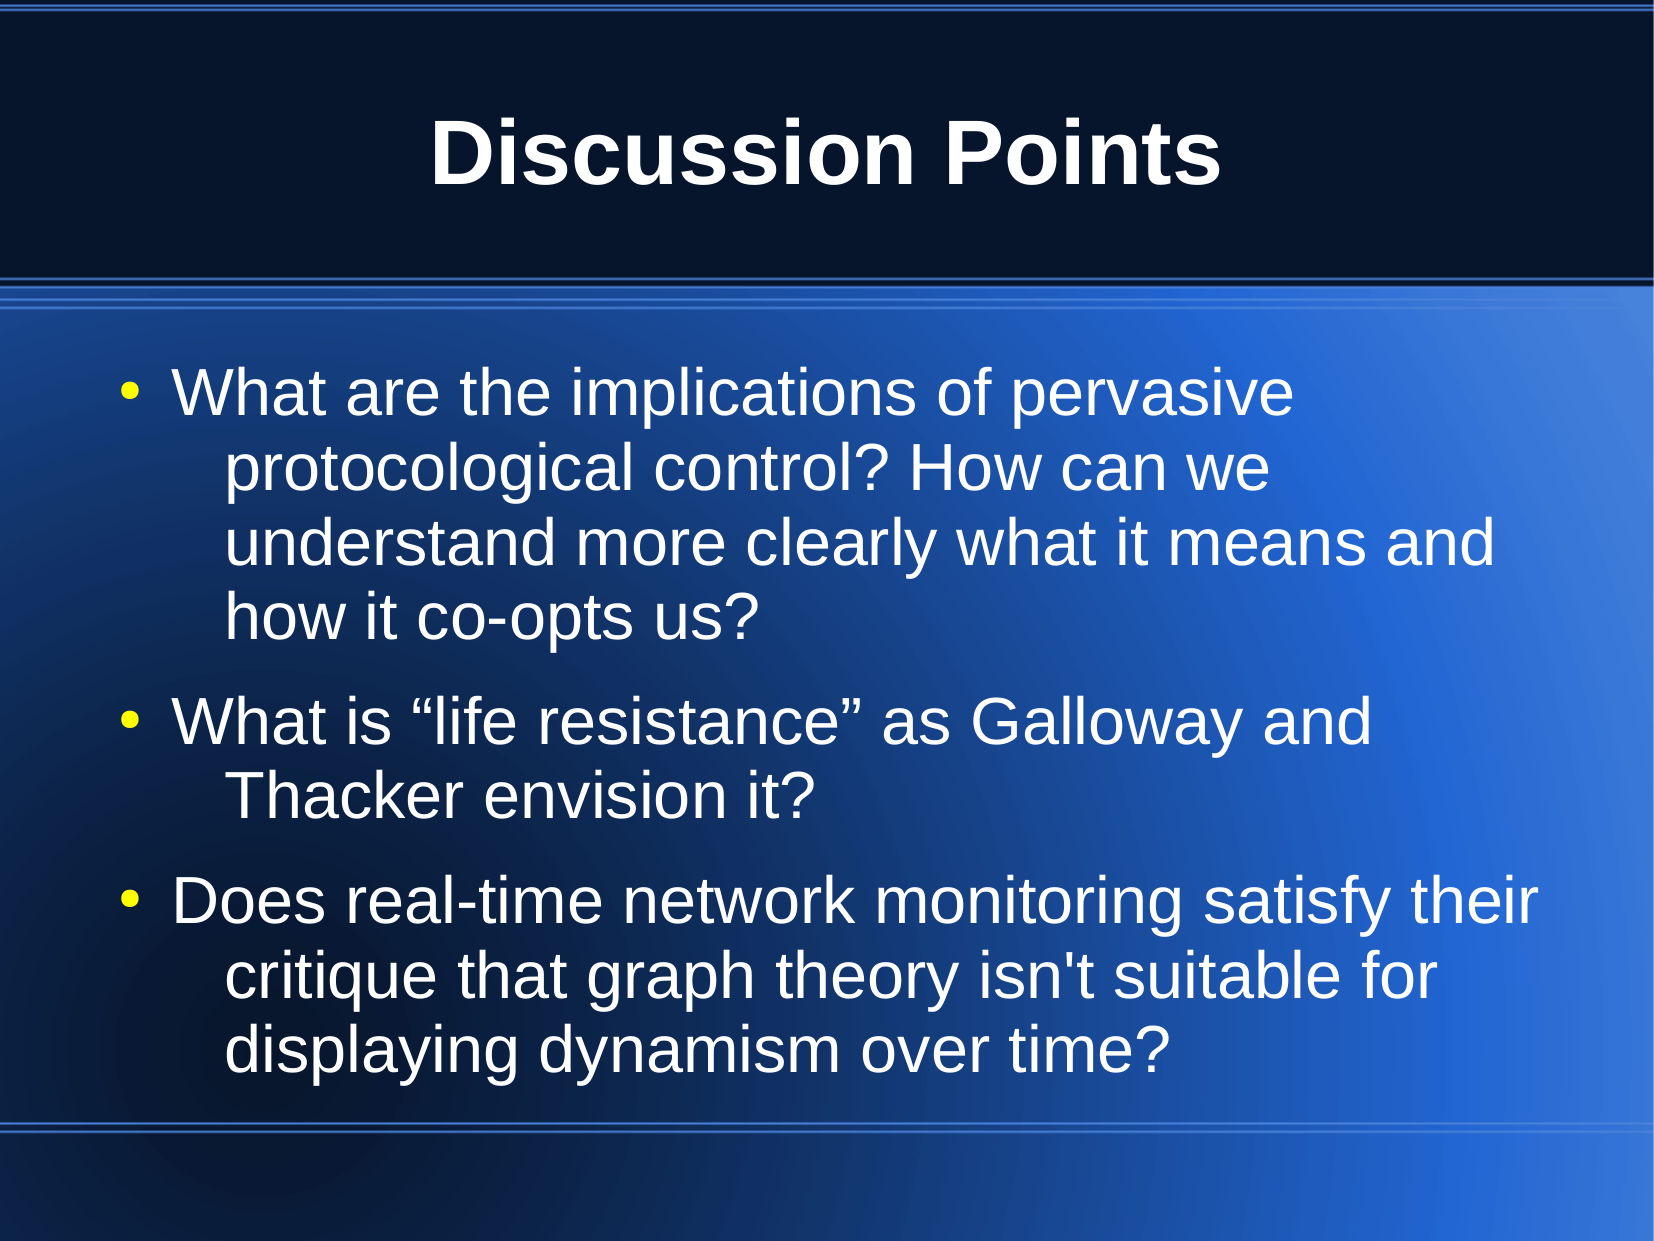

# Discussion Points
What are the implications of pervasive protocological control? How can we understand more clearly what it means and how it co-opts us?
What is “life resistance” as Galloway and Thacker envision it?
Does real-time network monitoring satisfy their critique that graph theory isn't suitable for displaying dynamism over time?